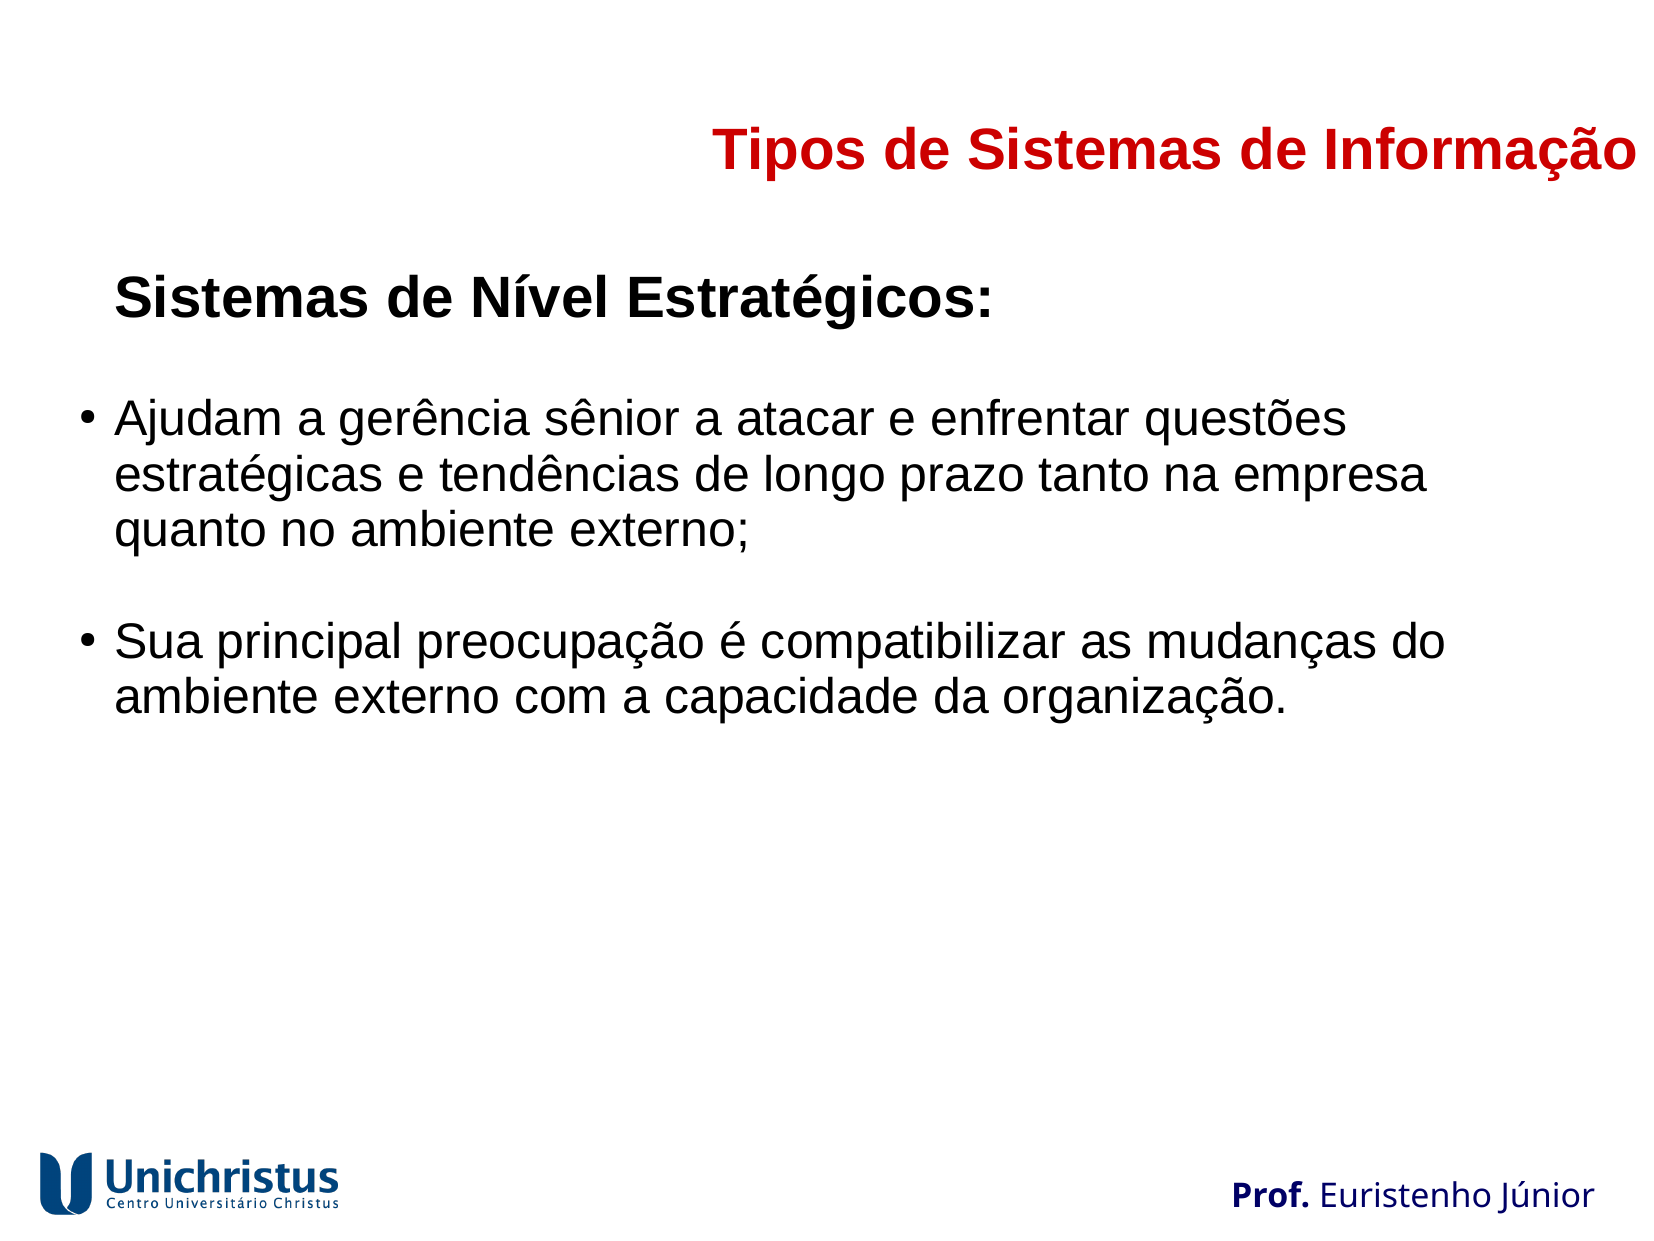

Tipos de Sistemas de Informação
Sistemas de Nível Estratégicos:
Ajudam a gerência sênior a atacar e enfrentar questões estratégicas e tendências de longo prazo tanto na empresa quanto no ambiente externo;
Sua principal preocupação é compatibilizar as mudanças do ambiente externo com a capacidade da organização.
Prof. Euristenho Júnior